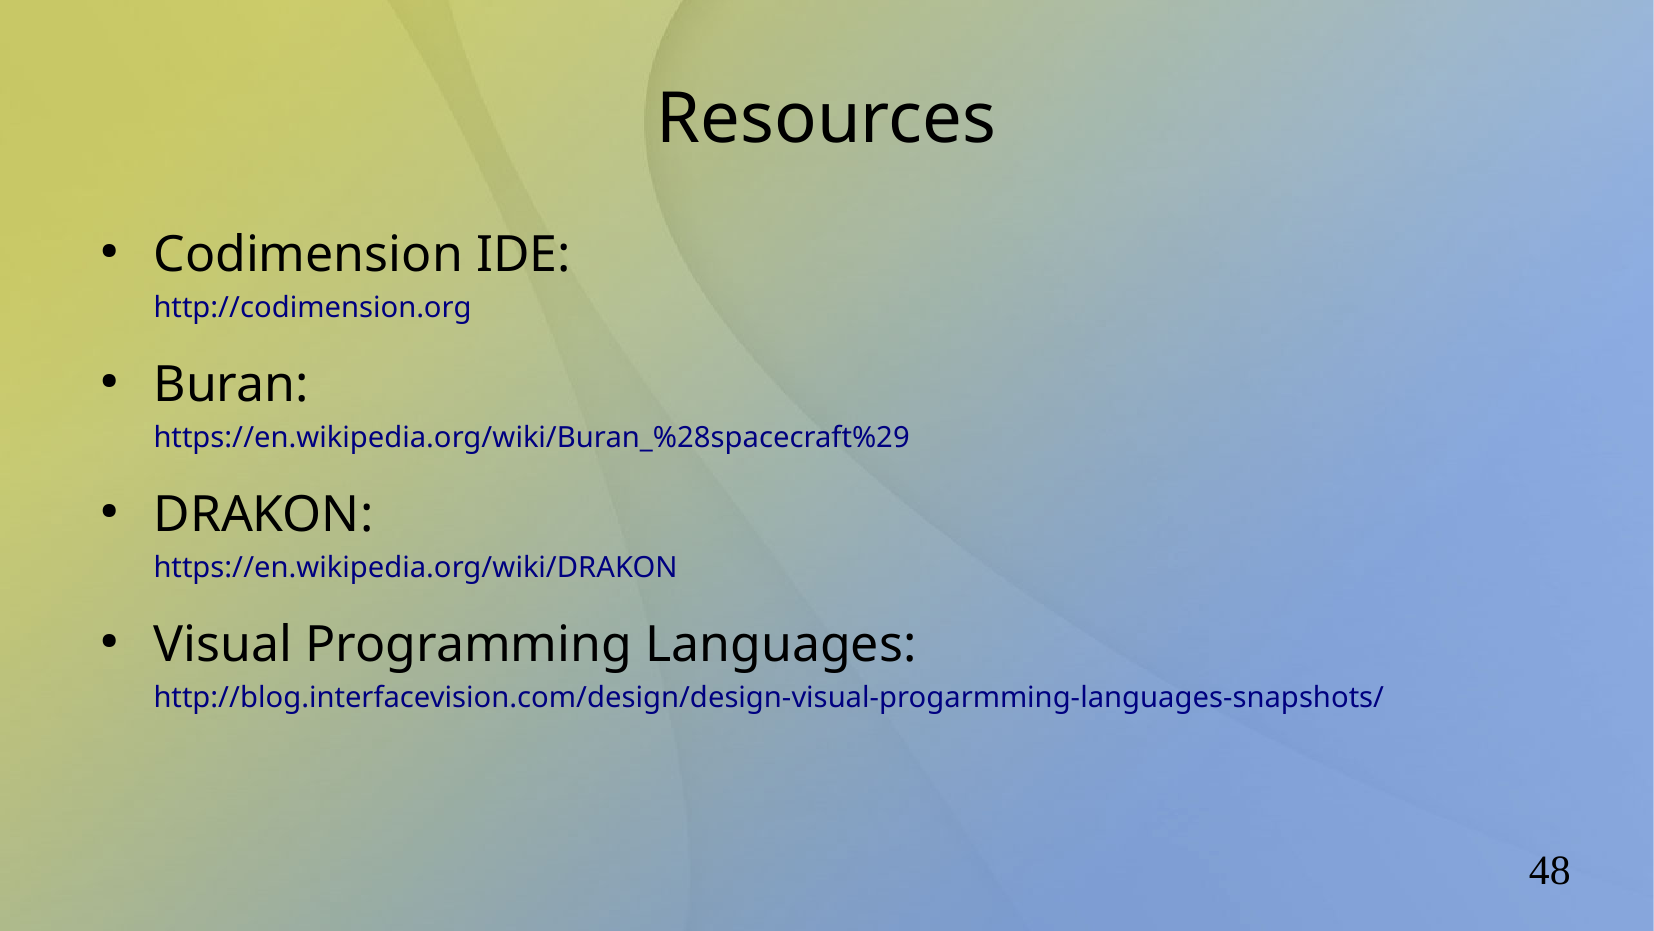

# Resources
Codimension IDE:
http://codimension.org
Buran:
https://en.wikipedia.org/wiki/Buran_%28spacecraft%29
DRAKON:
https://en.wikipedia.org/wiki/DRAKON
Visual Programming Languages:
http://blog.interfacevision.com/design/design-visual-progarmming-languages-snapshots/
48